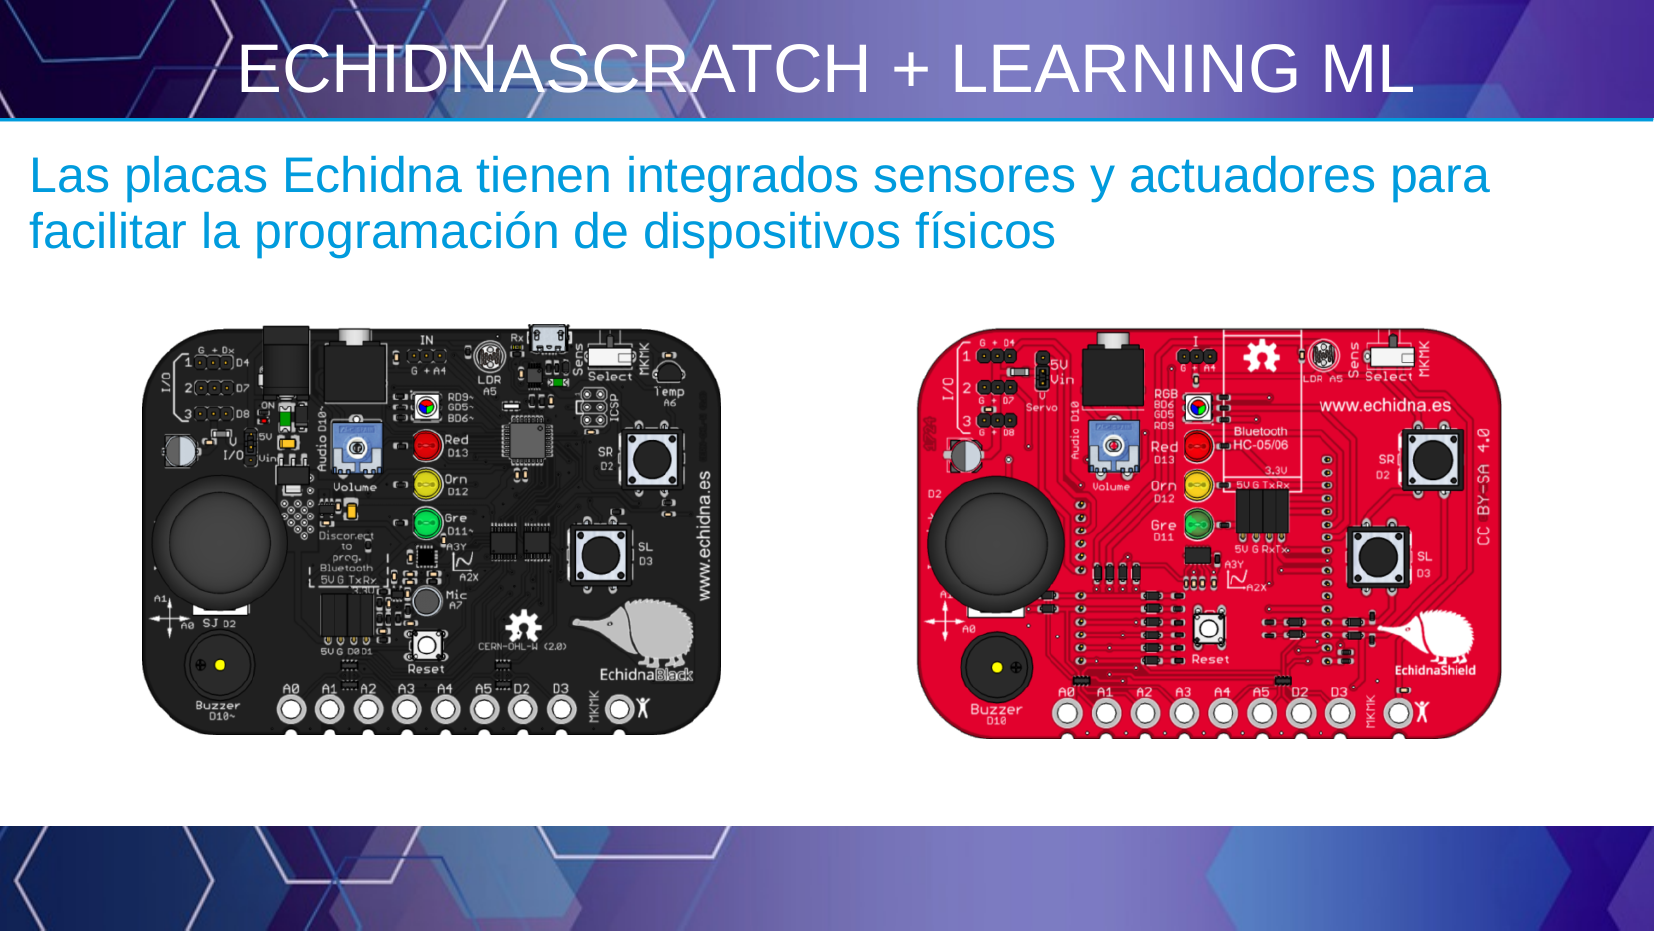

# ECHIDNASCRATCH + LEARNING ML
Las placas Echidna tienen integrados sensores y actuadores para facilitar la programación de dispositivos físicos
20